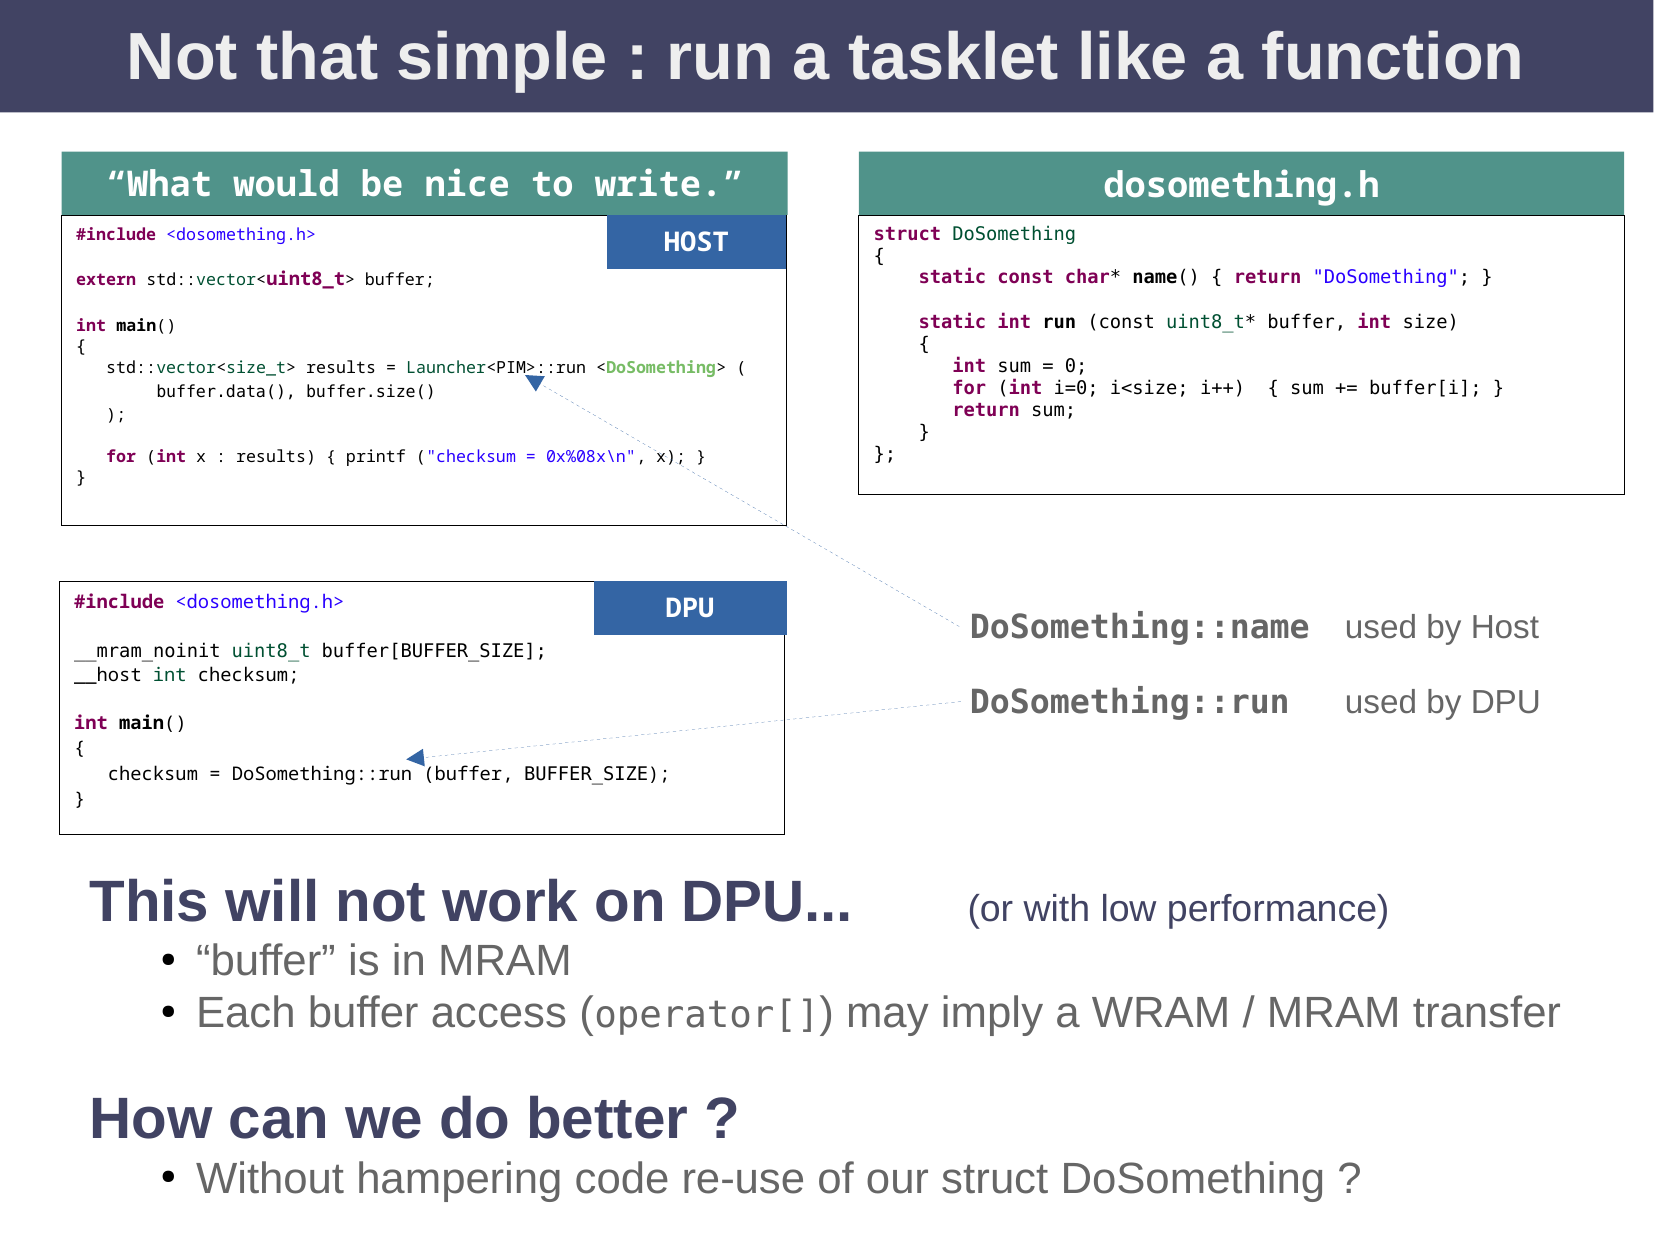

Not that simple : run a tasklet like a function
“What would be nice to write.”
dosomething.h
#include <dosomething.h>
extern std::vector<uint8_t> buffer;
int main()
{
 std::vector<size_t> results = Launcher<PIM>::run <DoSomething> (
 buffer.data(), buffer.size()
 );
 for (int x : results) { printf ("checksum = 0x%08x\n", x); }
}
HOST
struct DoSomething
{
 static const char* name() { return "DoSomething"; }
 static int run (const uint8_t* buffer, int size)
 {
 int sum = 0;
 for (int i=0; i<size; i++) { sum += buffer[i]; }
 return sum;
 }
};
#include <dosomething.h>
__mram_noinit uint8_t buffer[BUFFER_SIZE];
__host int checksum;
int main()
{
 checksum = DoSomething::run (buffer, BUFFER_SIZE);
}
DPU
DoSomething::name	used by Host
DoSomething::run	used by DPU
This will not work on DPU... (or with low performance)
“buffer” is in MRAM
Each buffer access (operator[]) may imply a WRAM / MRAM transfer
How can we do better ?
Without hampering code re-use of our struct DoSomething ?